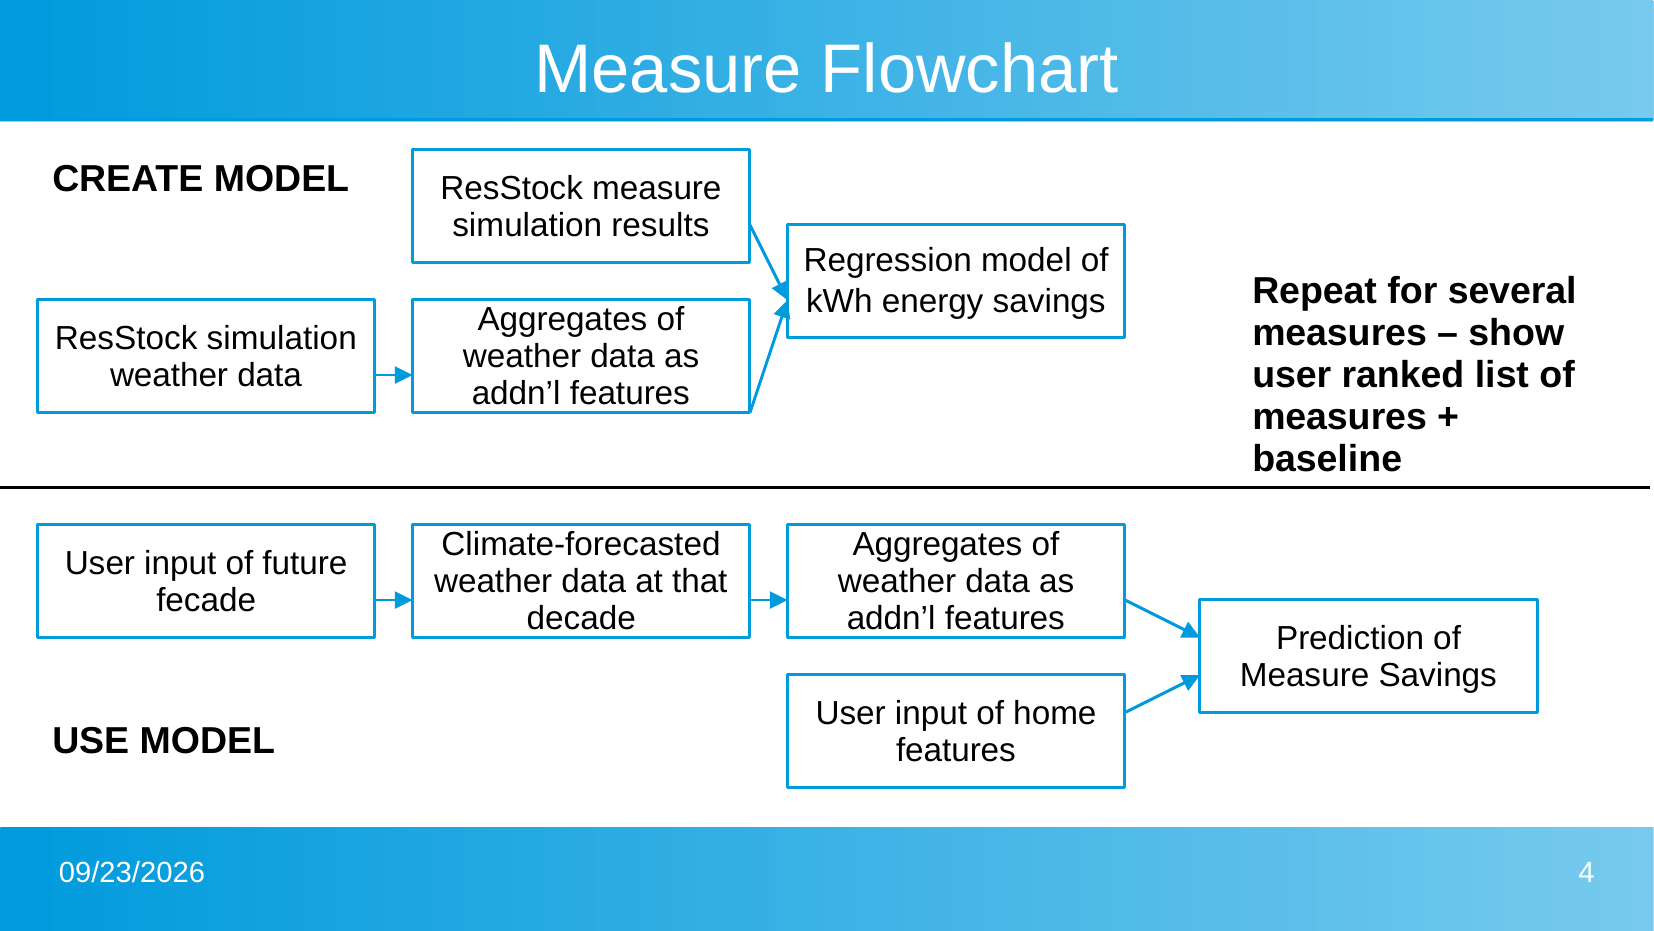

# Measure Flowchart
CREATE MODEL
ResStock measure simulation results
Regression model of kWh energy savings
Repeat for several measures – show user ranked list of measures + baseline
ResStock simulation weather data
Aggregates of weather data as addn’l features
User input of future fecade
Climate-forecasted weather data at that decade
Aggregates of weather data as addn’l features
Prediction of Measure Savings
User input of home features
USE MODEL
4